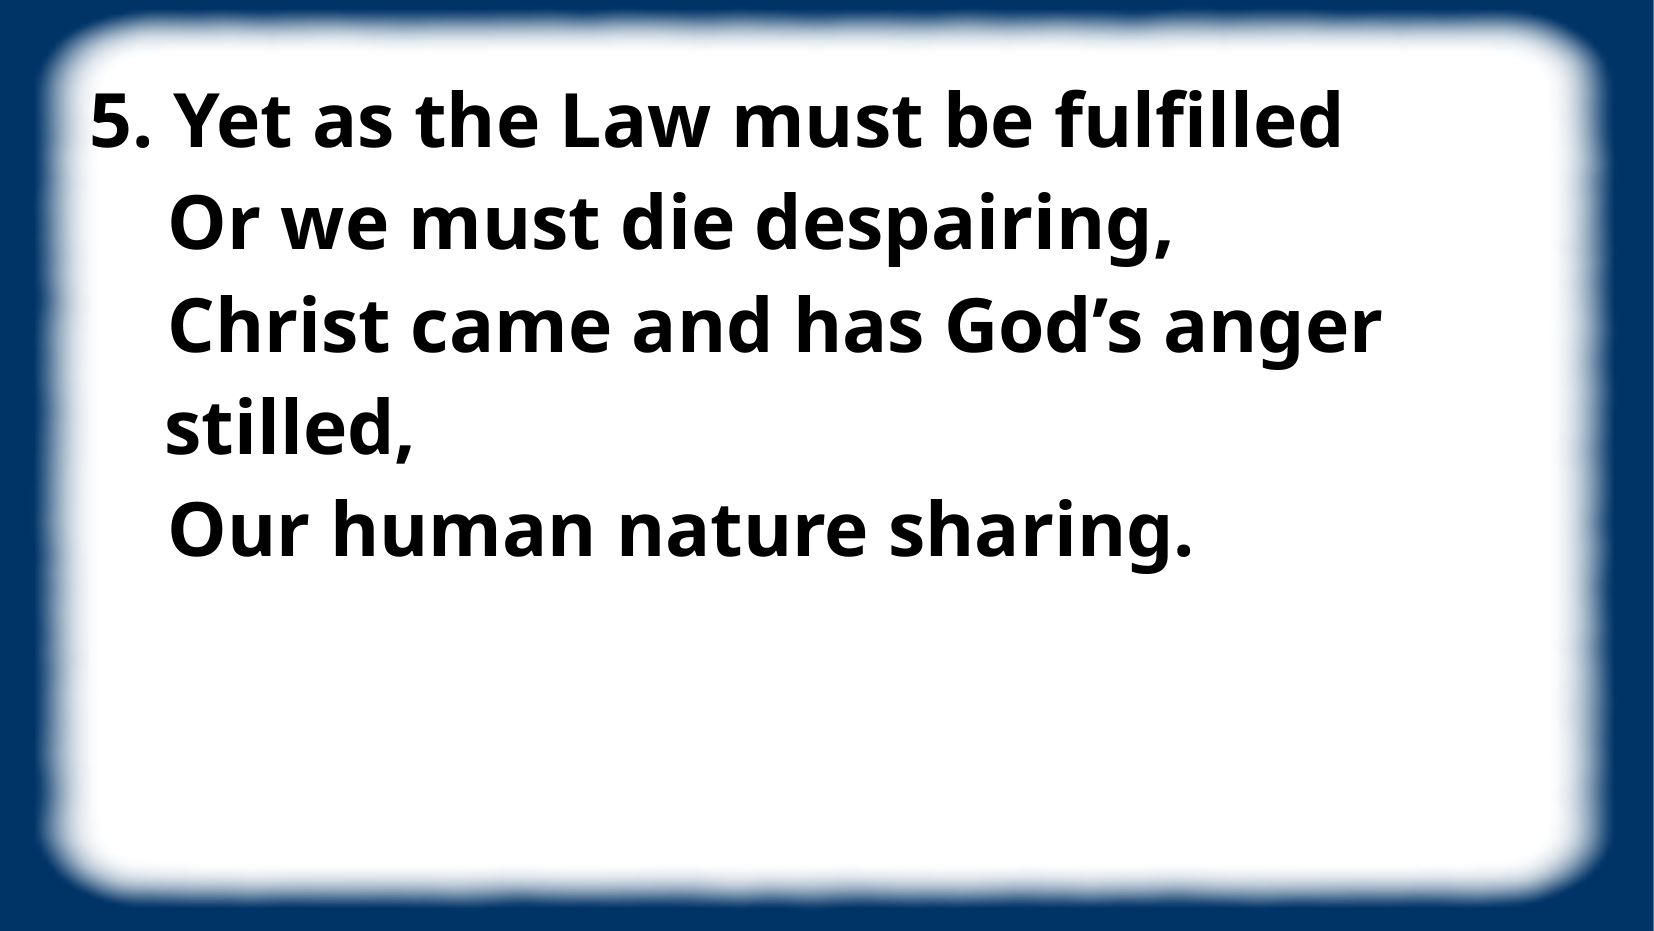

5. Yet as the Law must be fulfilled
 Or we must die despairing,
 Christ came and has God’s anger stilled,
 Our human nature sharing.